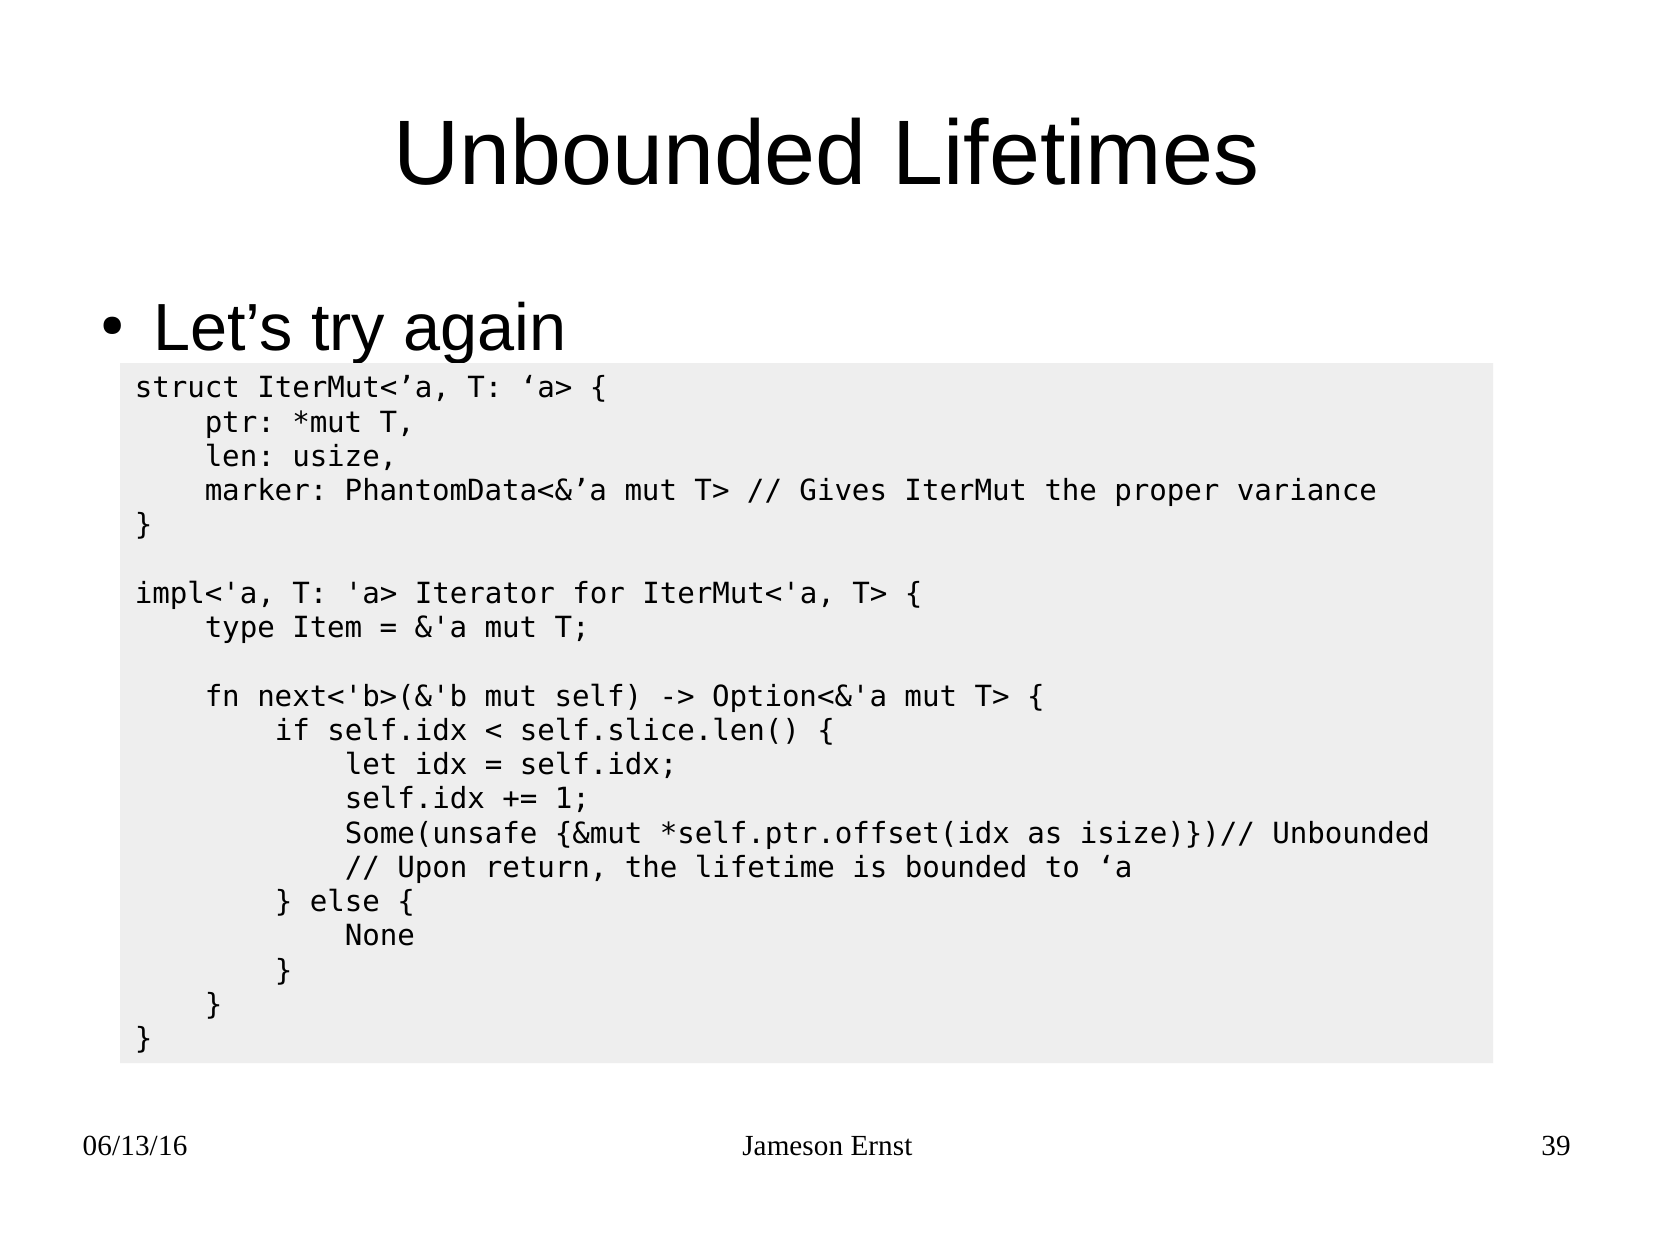

# Unbounded Lifetimes
Let’s try again
struct IterMut<’a, T: ‘a> {
 ptr: *mut T,
 len: usize,
 marker: PhantomData<&’a mut T> // Gives IterMut the proper variance
}
impl<'a, T: 'a> Iterator for IterMut<'a, T> {
 type Item = &'a mut T;
 fn next<'b>(&'b mut self) -> Option<&'a mut T> {
 if self.idx < self.slice.len() {
 let idx = self.idx;
 self.idx += 1;
 Some(unsafe {&mut *self.ptr.offset(idx as isize)})// Unbounded
 // Upon return, the lifetime is bounded to ‘a
 } else {
 None
 }
 }
}
06/13/16
Jameson Ernst
39